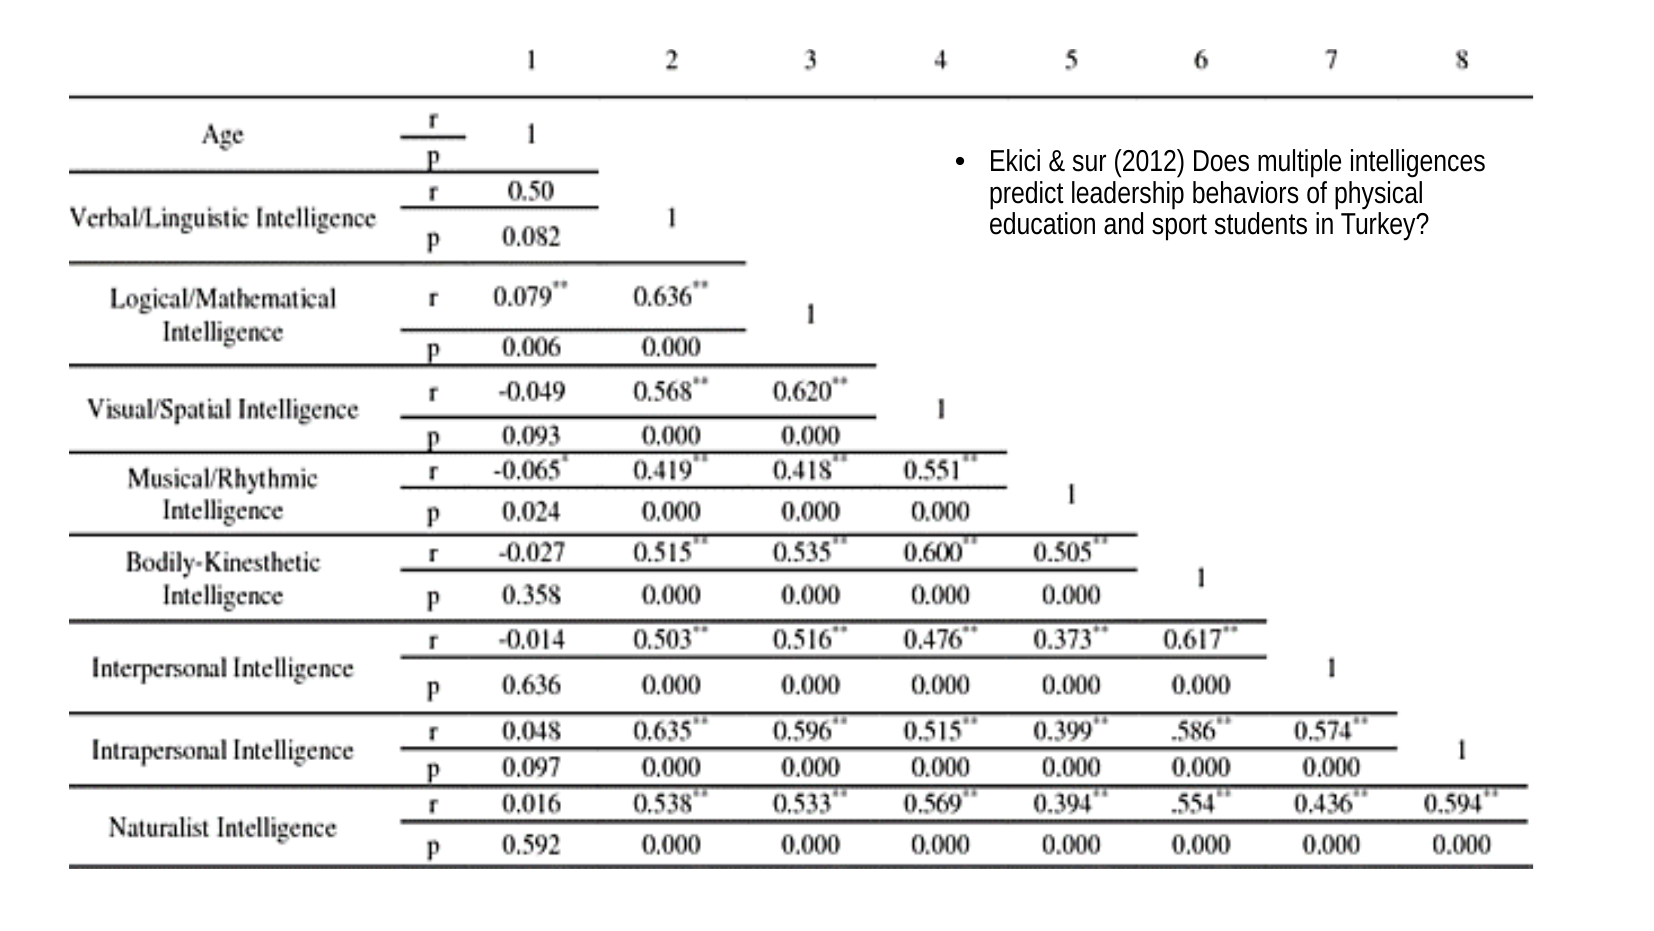

#
Ekici & sur (2012) Does multiple intelligences predict leadership behaviors of physical education and sport students in Turkey?